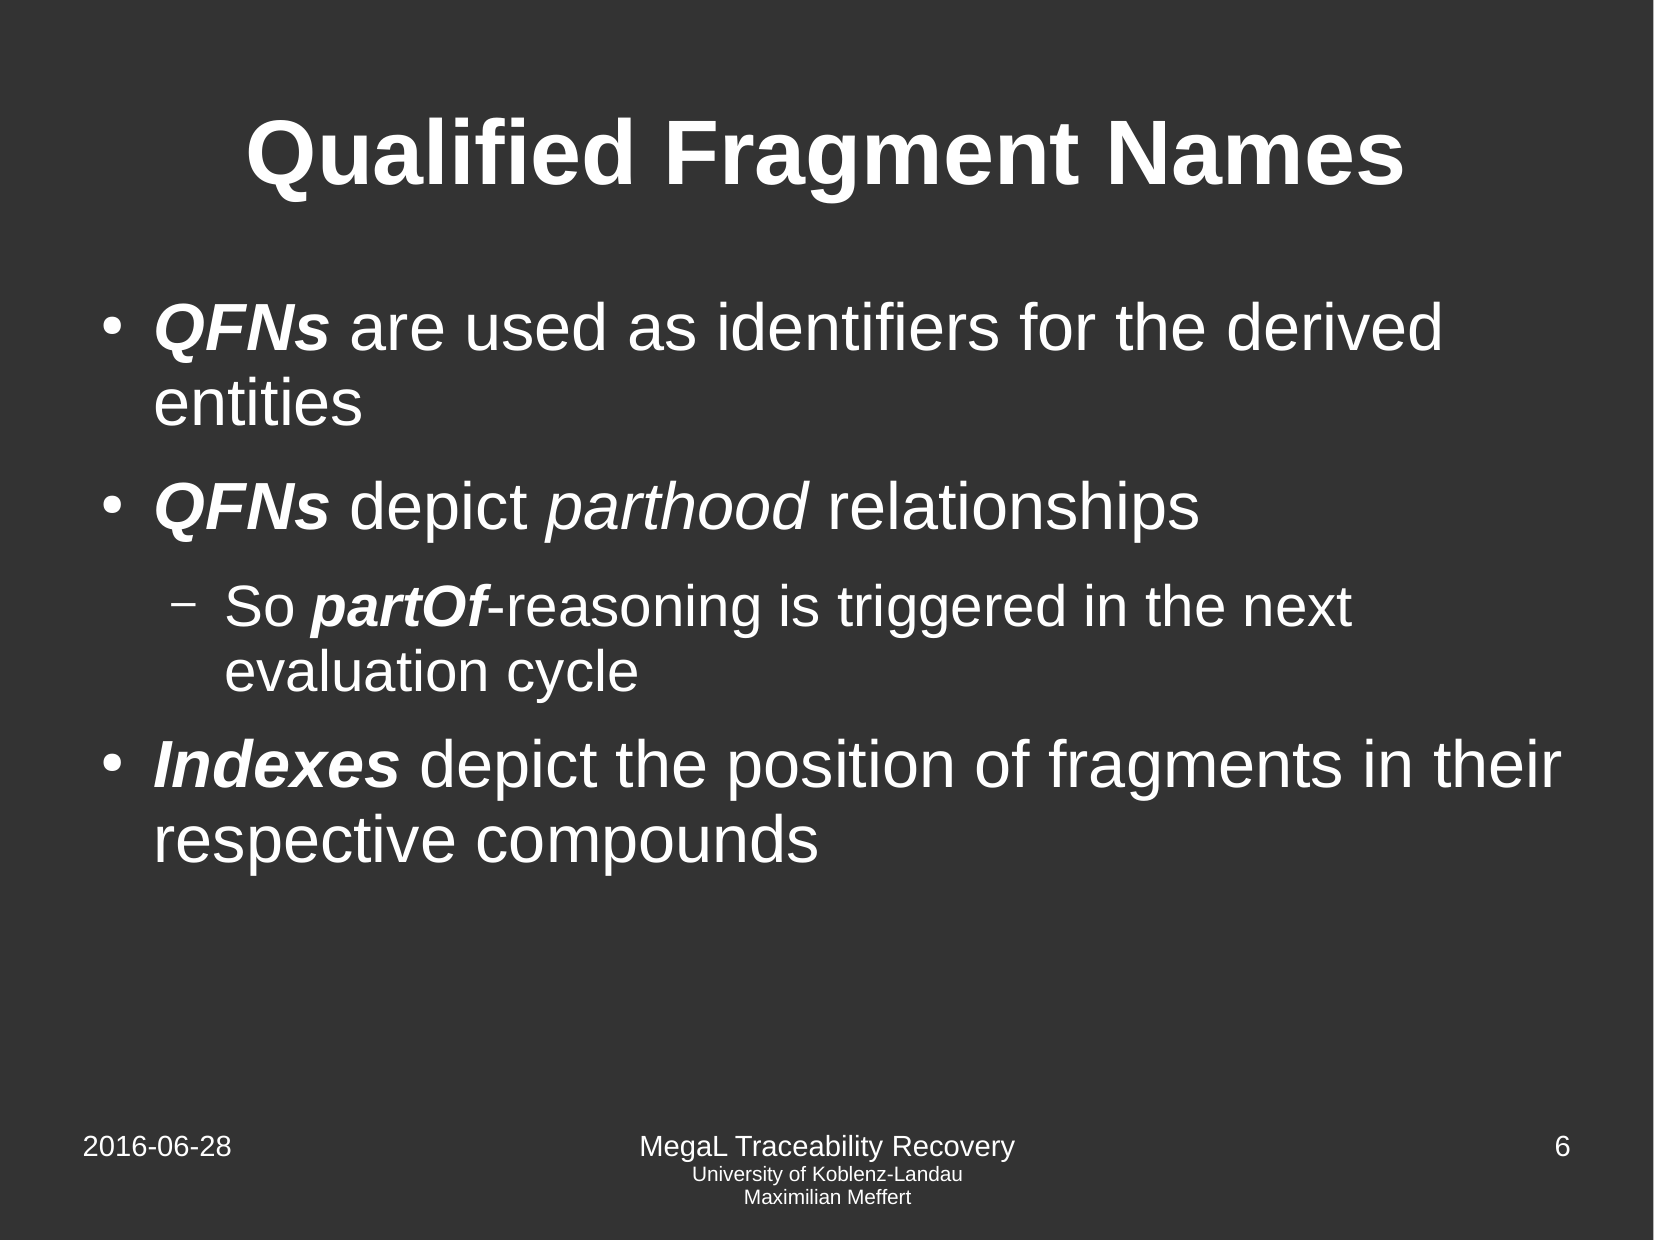

# Qualified Fragment Names
QFNs are used as identifiers for the derived entities
QFNs depict parthood relationships
So partOf-reasoning is triggered in the next evaluation cycle
Indexes depict the position of fragments in their respective compounds
2016-06-28
MegaL Traceability Recovery
6